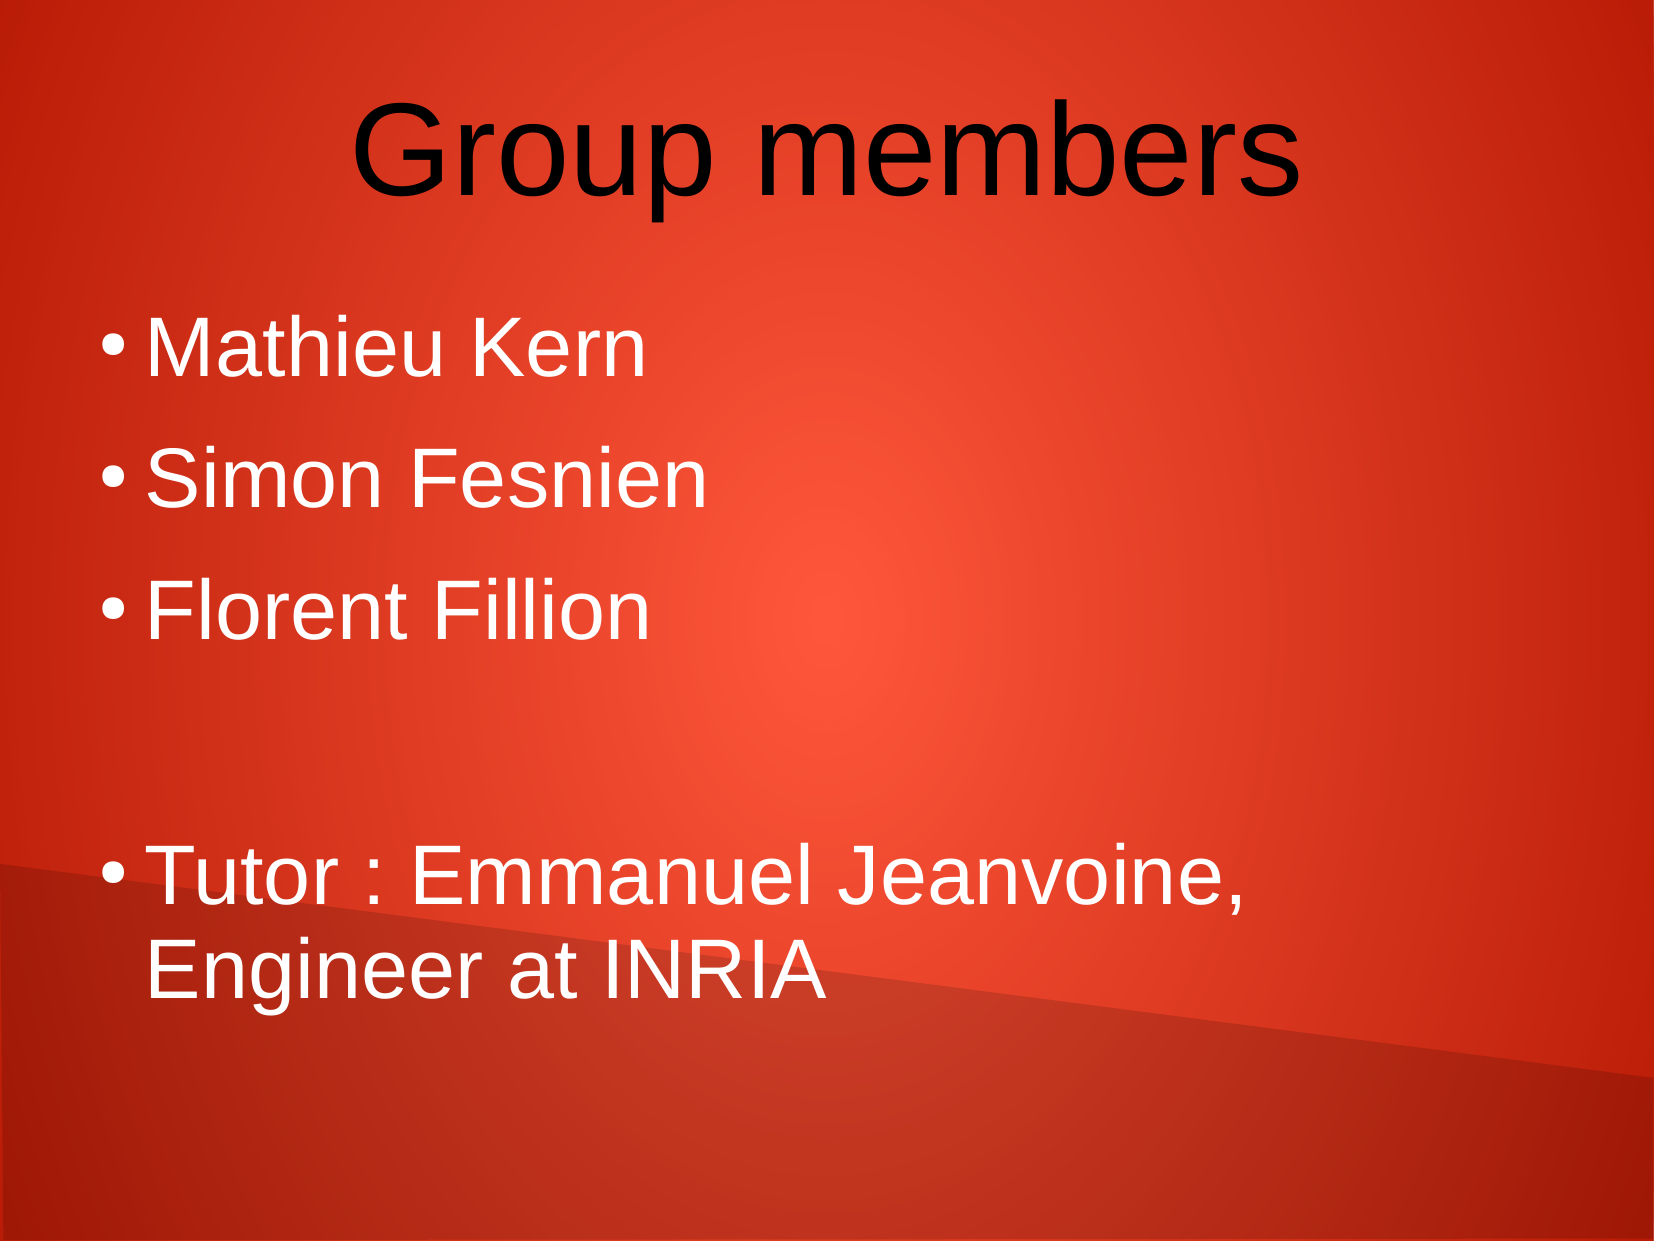

# Group members
Mathieu Kern
Simon Fesnien
Florent Fillion
Tutor : Emmanuel Jeanvoine, Engineer at INRIA